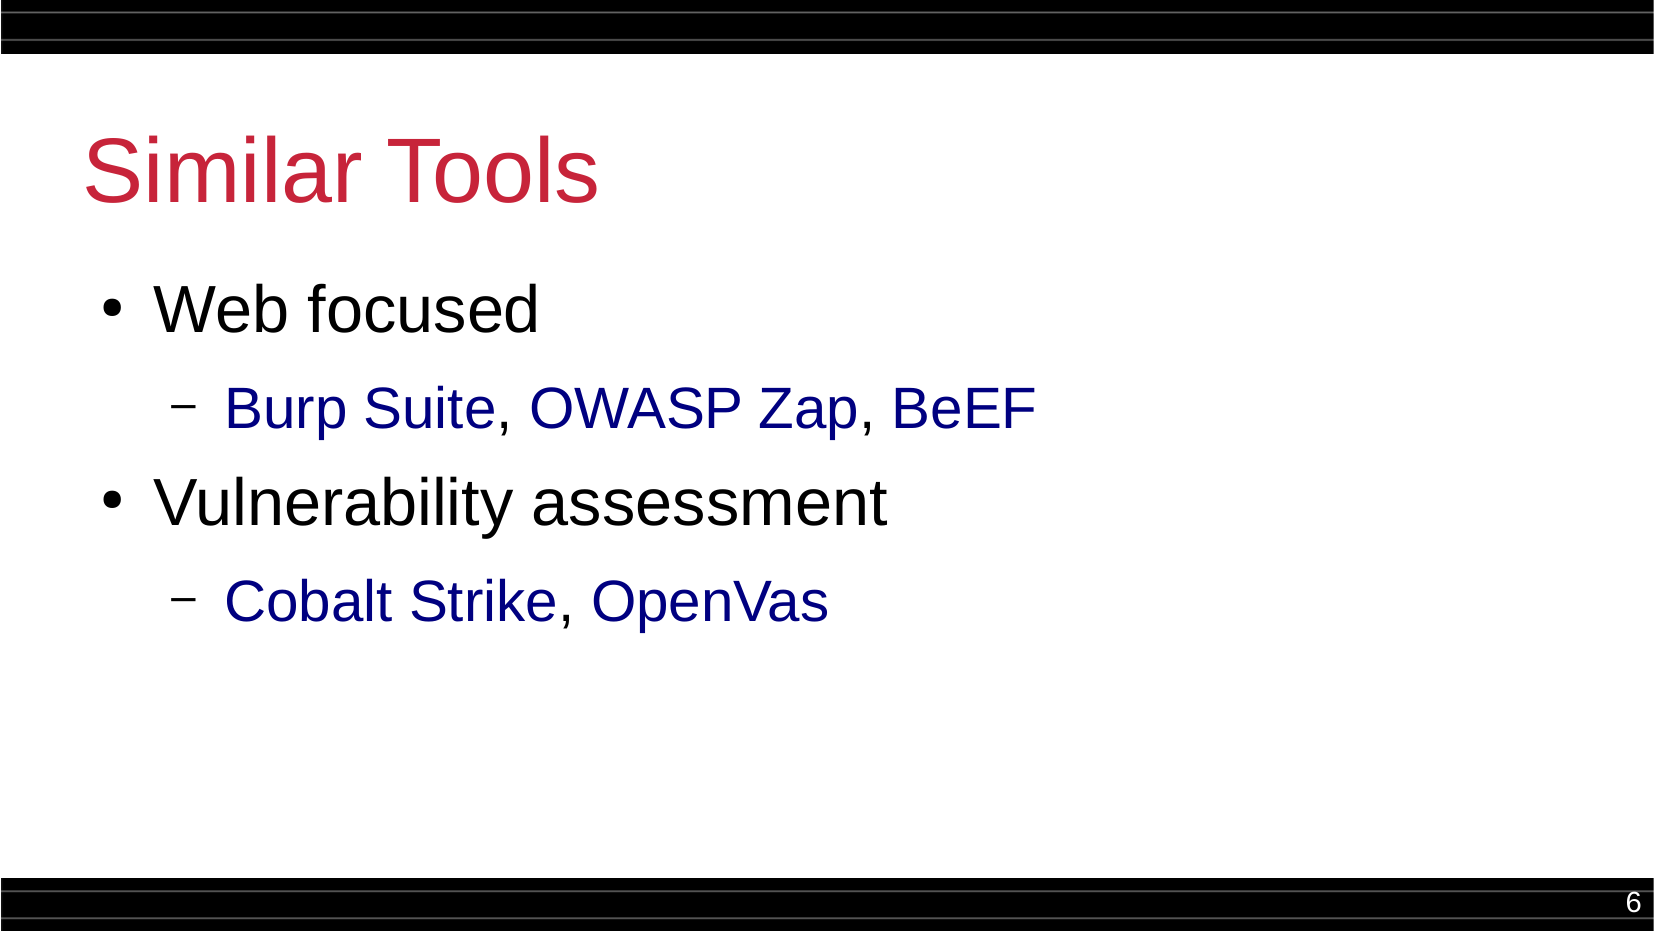

# Similar Tools
Web focused
Burp Suite, OWASP Zap, BeEF
Vulnerability assessment
Cobalt Strike, OpenVas